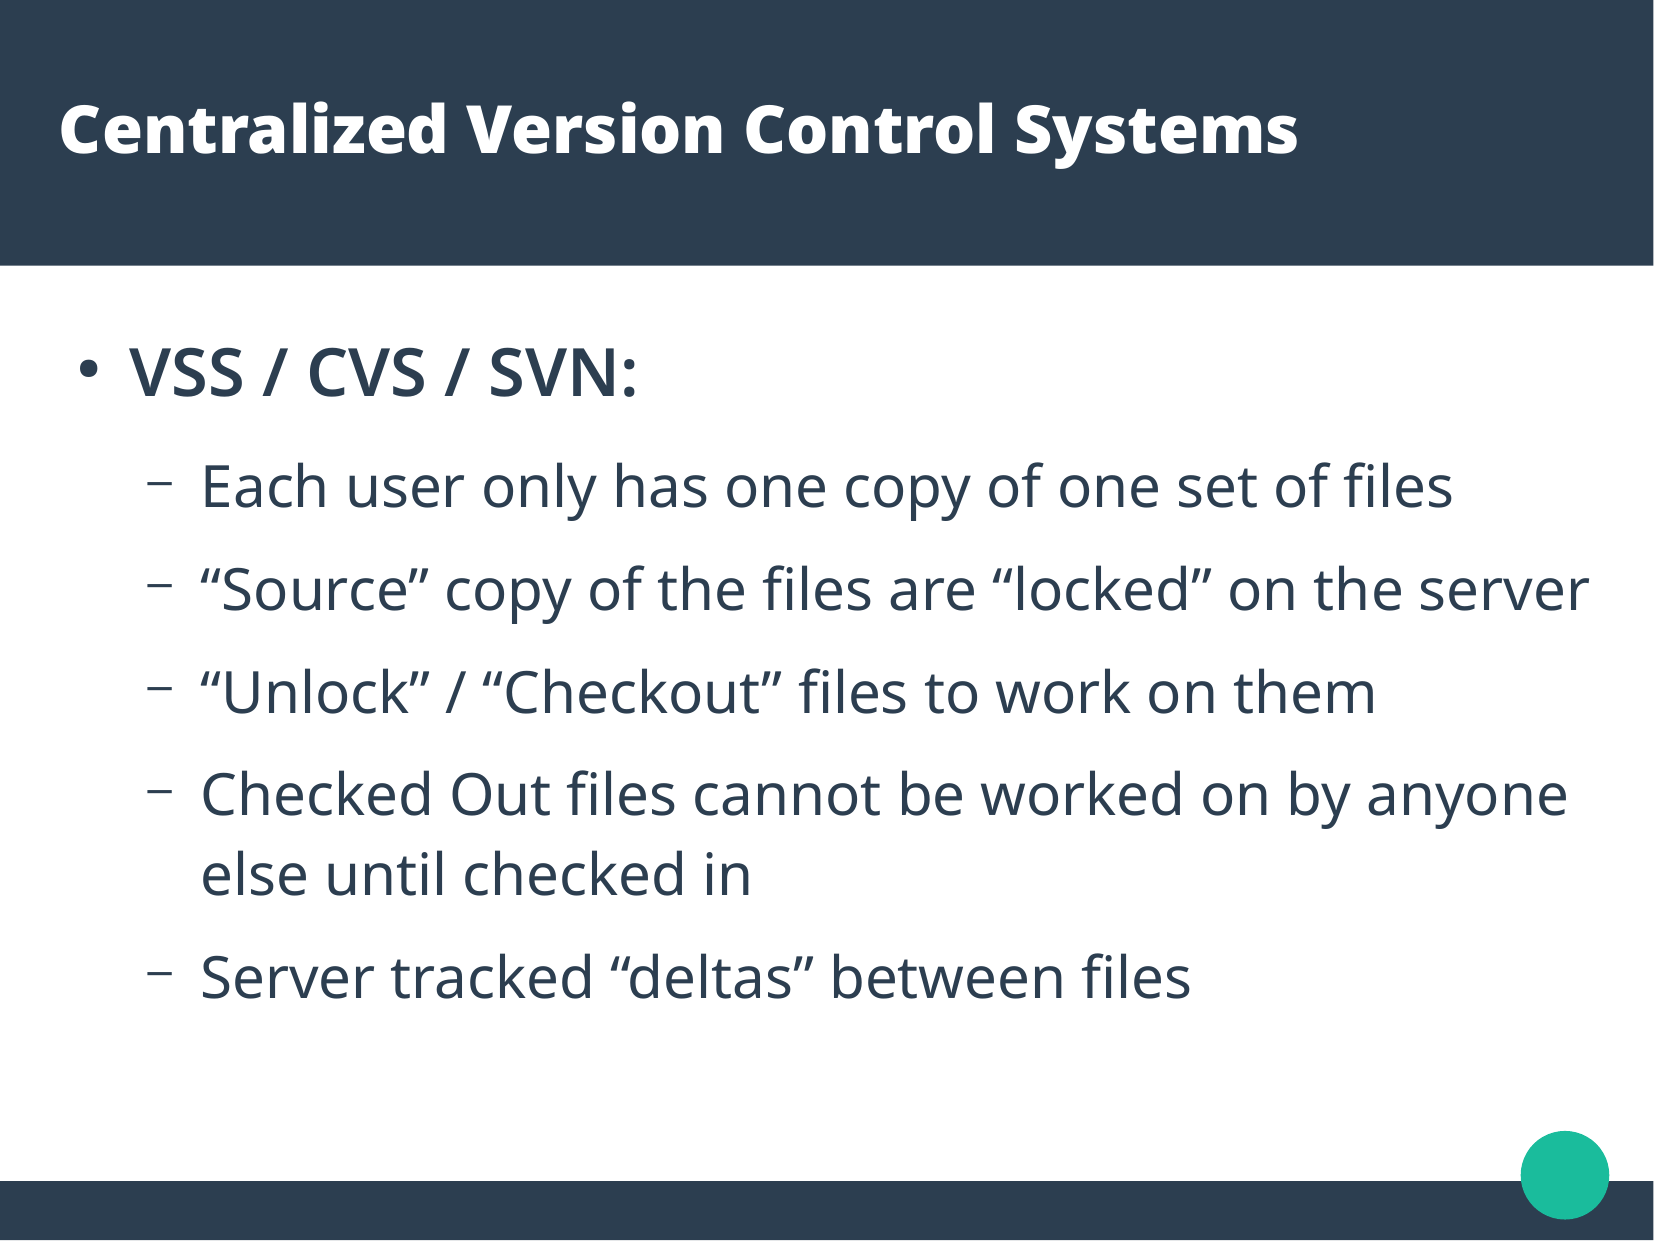

# Centralized Version Control Systems
VSS / CVS / SVN:
Each user only has one copy of one set of files
“Source” copy of the files are “locked” on the server
“Unlock” / “Checkout” files to work on them
Checked Out files cannot be worked on by anyone else until checked in
Server tracked “deltas” between files